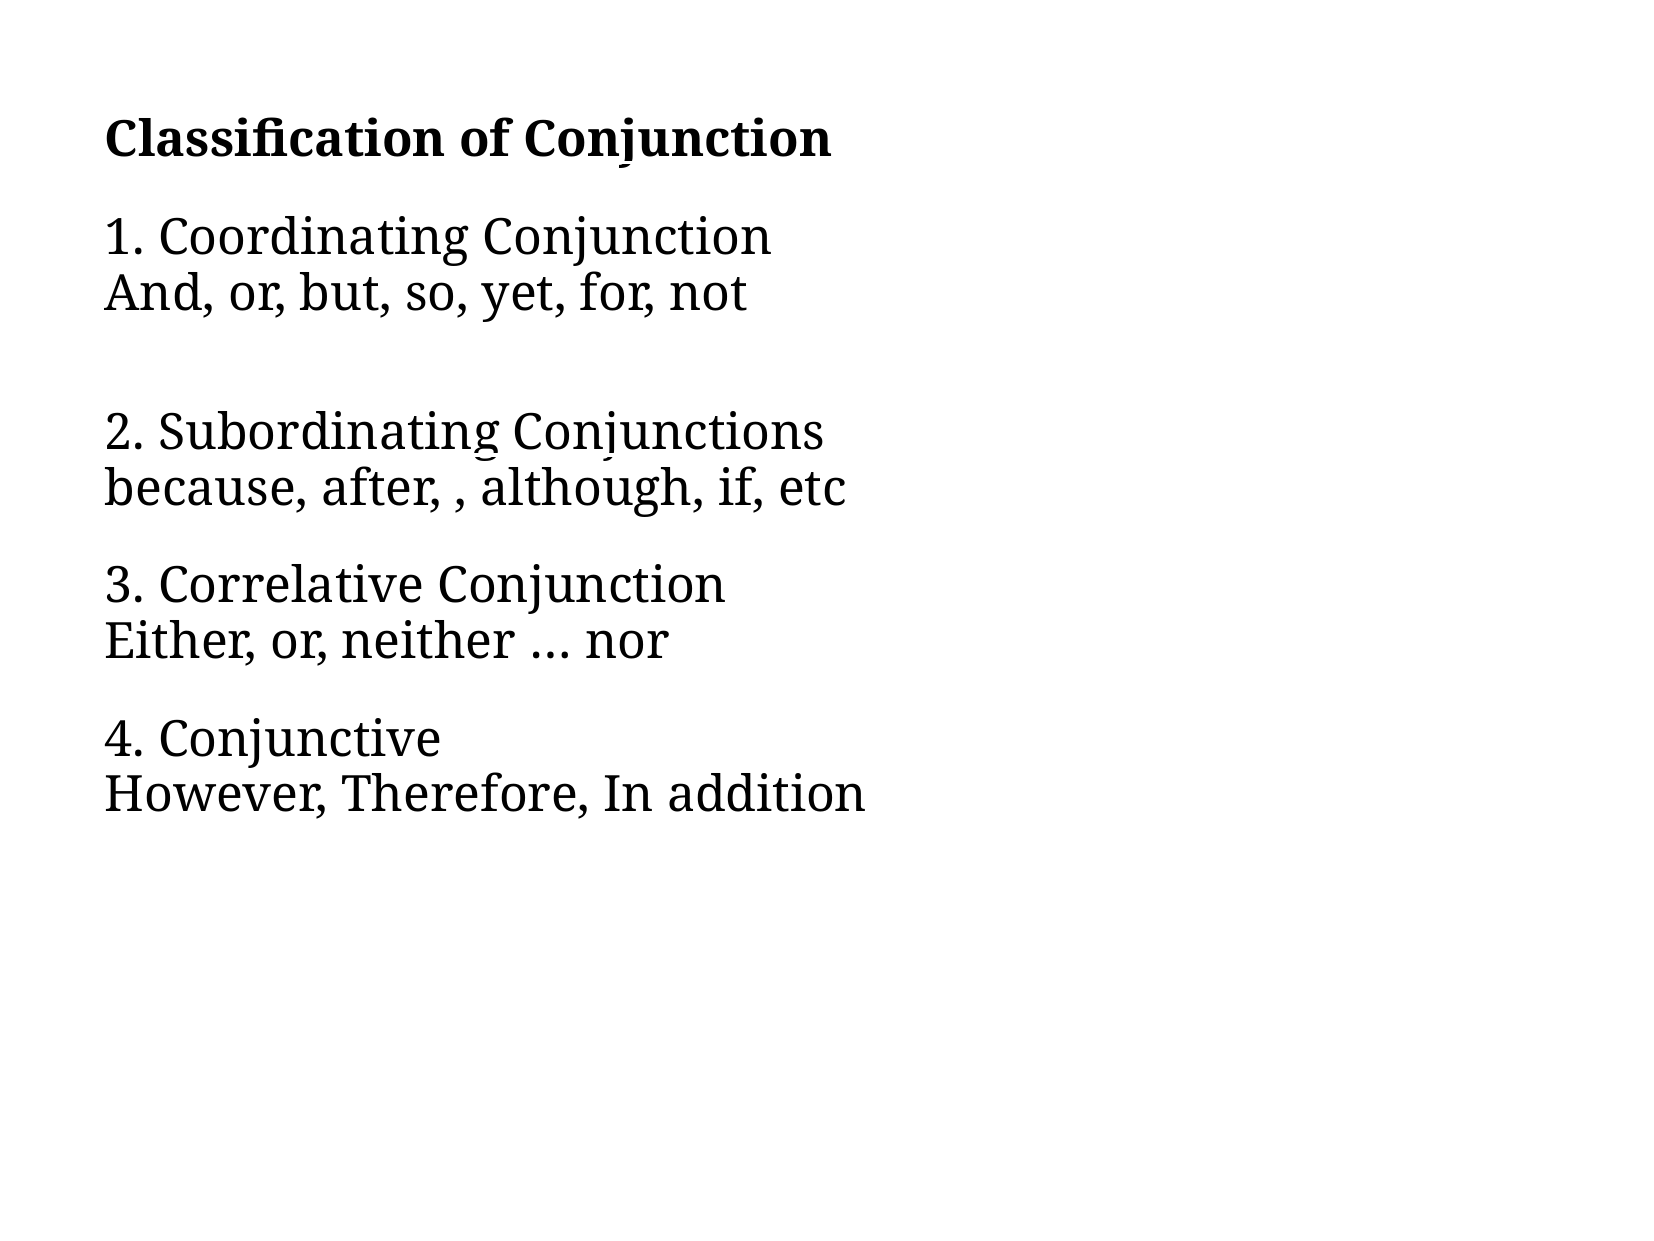

Classification of Conjunction
1. Coordinating Conjunction
And, or, but, so, yet, for, not
2. Subordinating Conjunctions
because, after, , although, if, etc
3. Correlative Conjunction
Either, or, neither … nor
4. Conjunctive
However, Therefore, In addition